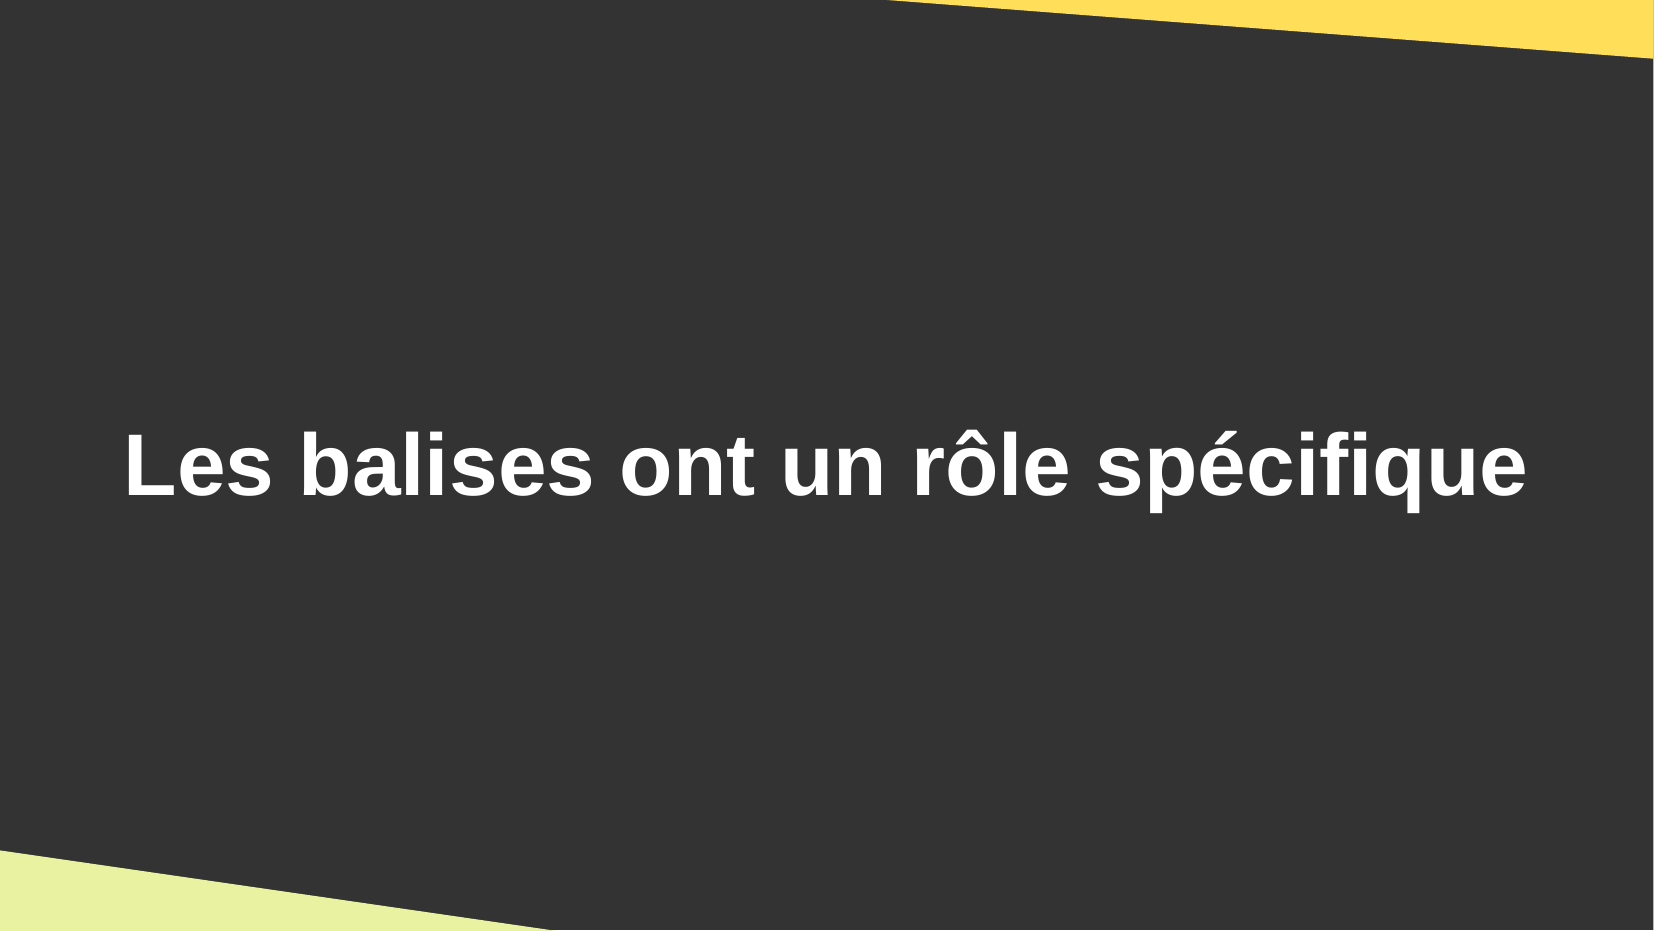

# Les balises ont un rôle spécifique